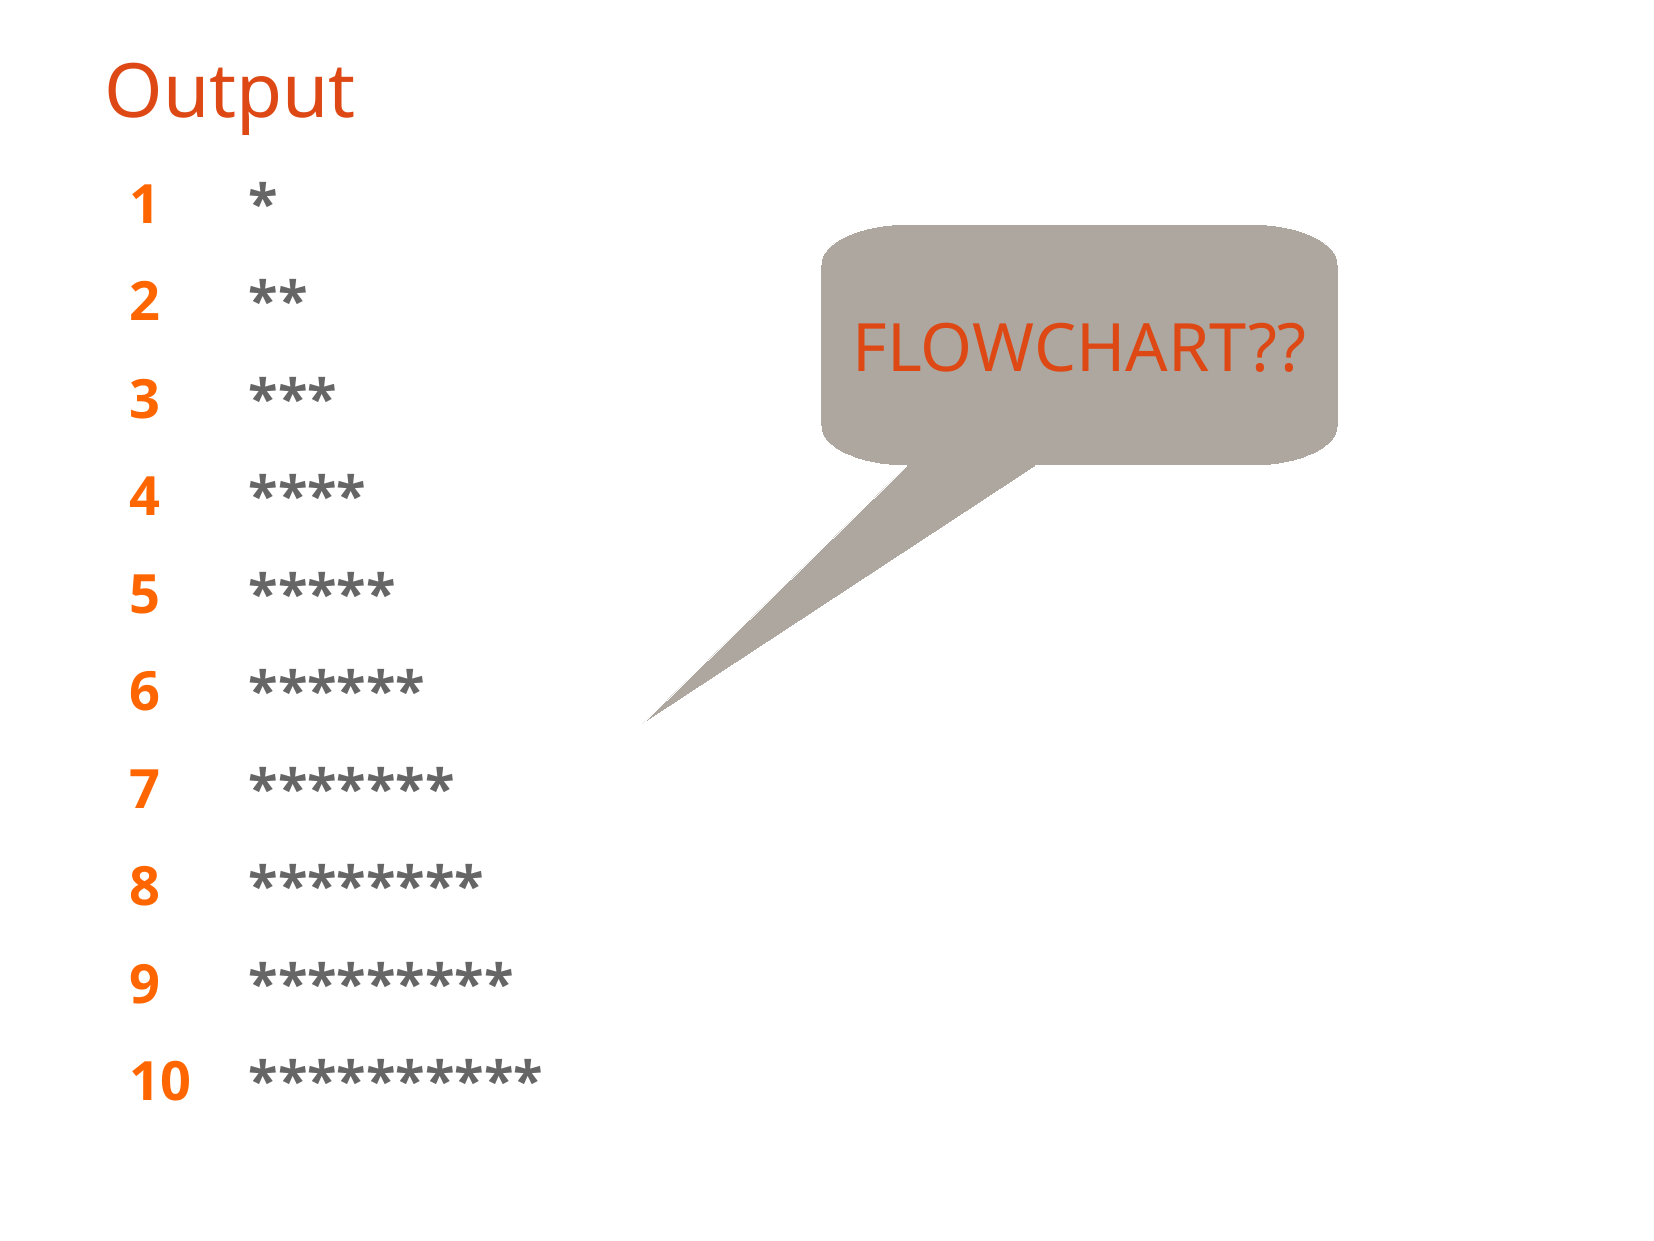

# Output
*
**
***
****
*****
******
*******
********
*********
**********
FLOWCHART??